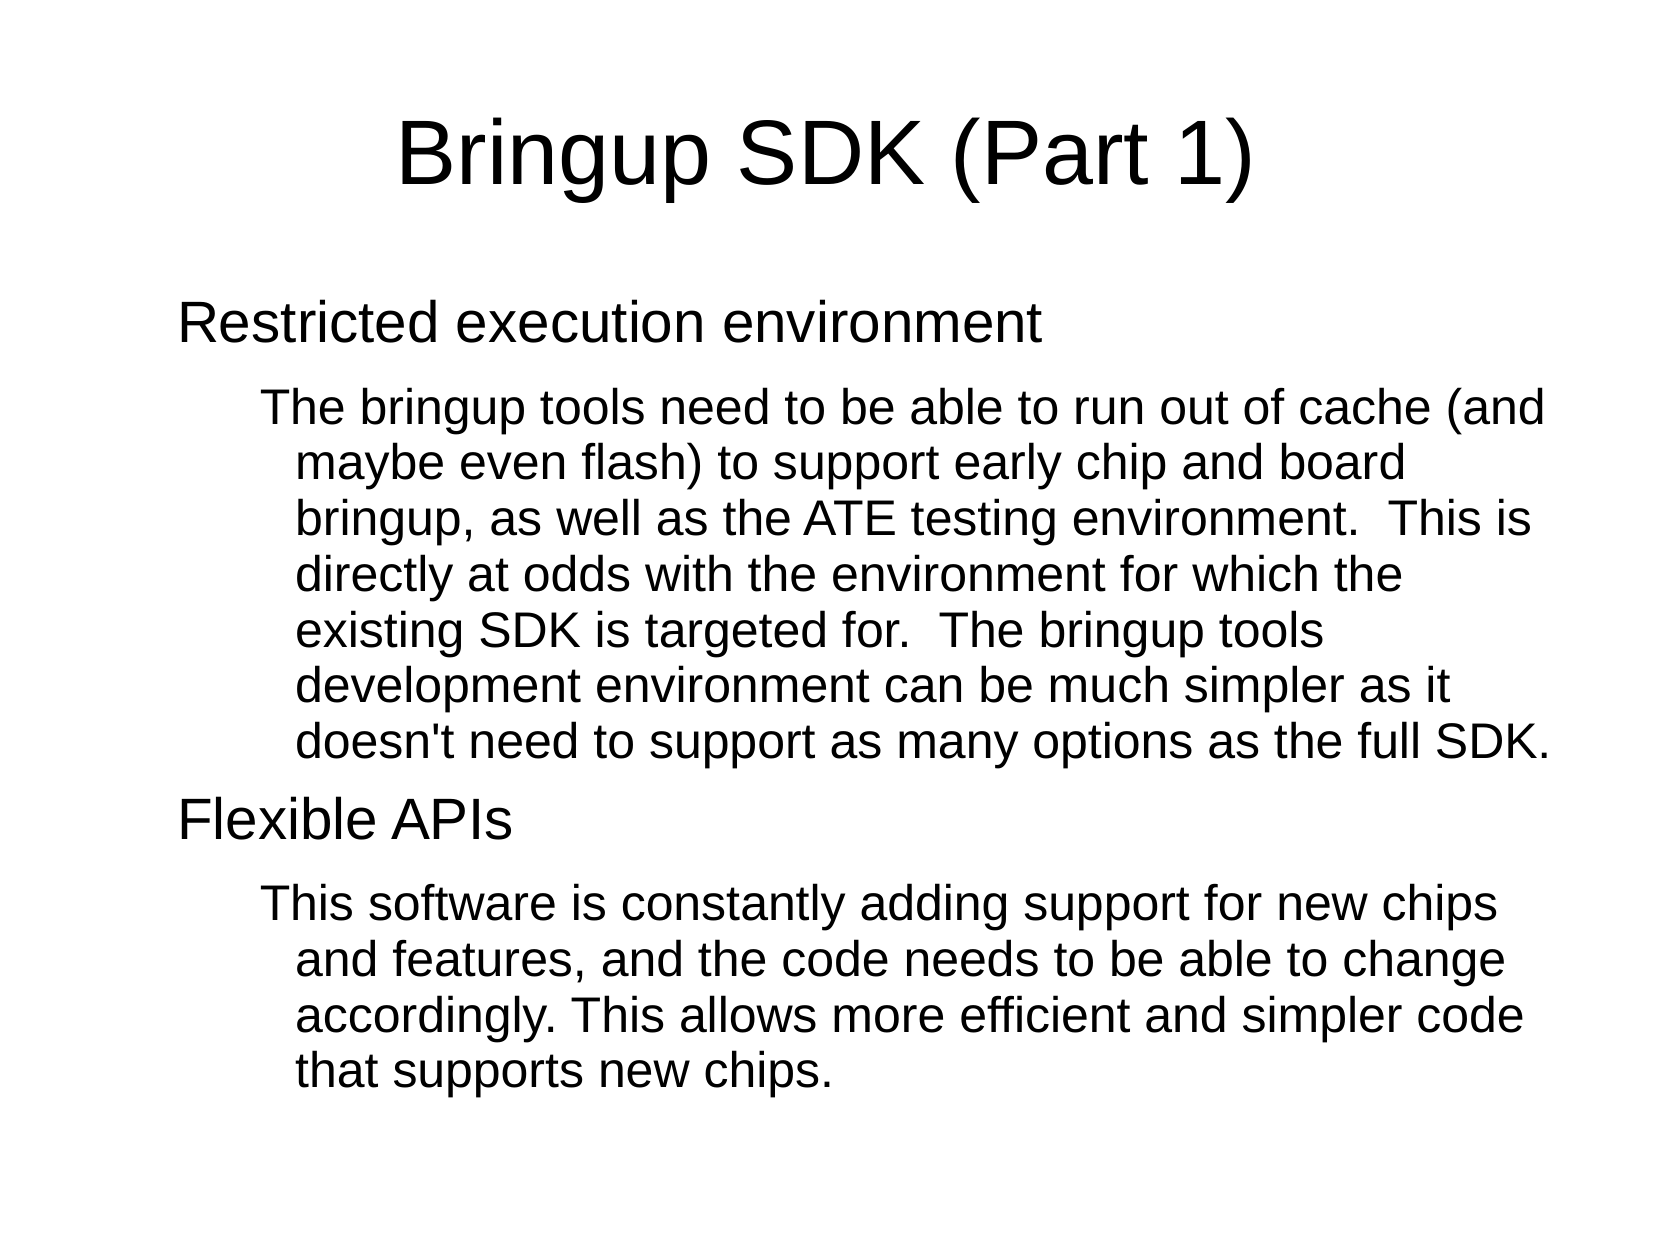

# Bringup SDK (Part 1)
Restricted execution environment
The bringup tools need to be able to run out of cache (and maybe even flash) to support early chip and board bringup, as well as the ATE testing environment. This is directly at odds with the environment for which the existing SDK is targeted for. The bringup tools development environment can be much simpler as it doesn't need to support as many options as the full SDK.
Flexible APIs
This software is constantly adding support for new chips and features, and the code needs to be able to change accordingly. This allows more efficient and simpler code that supports new chips.